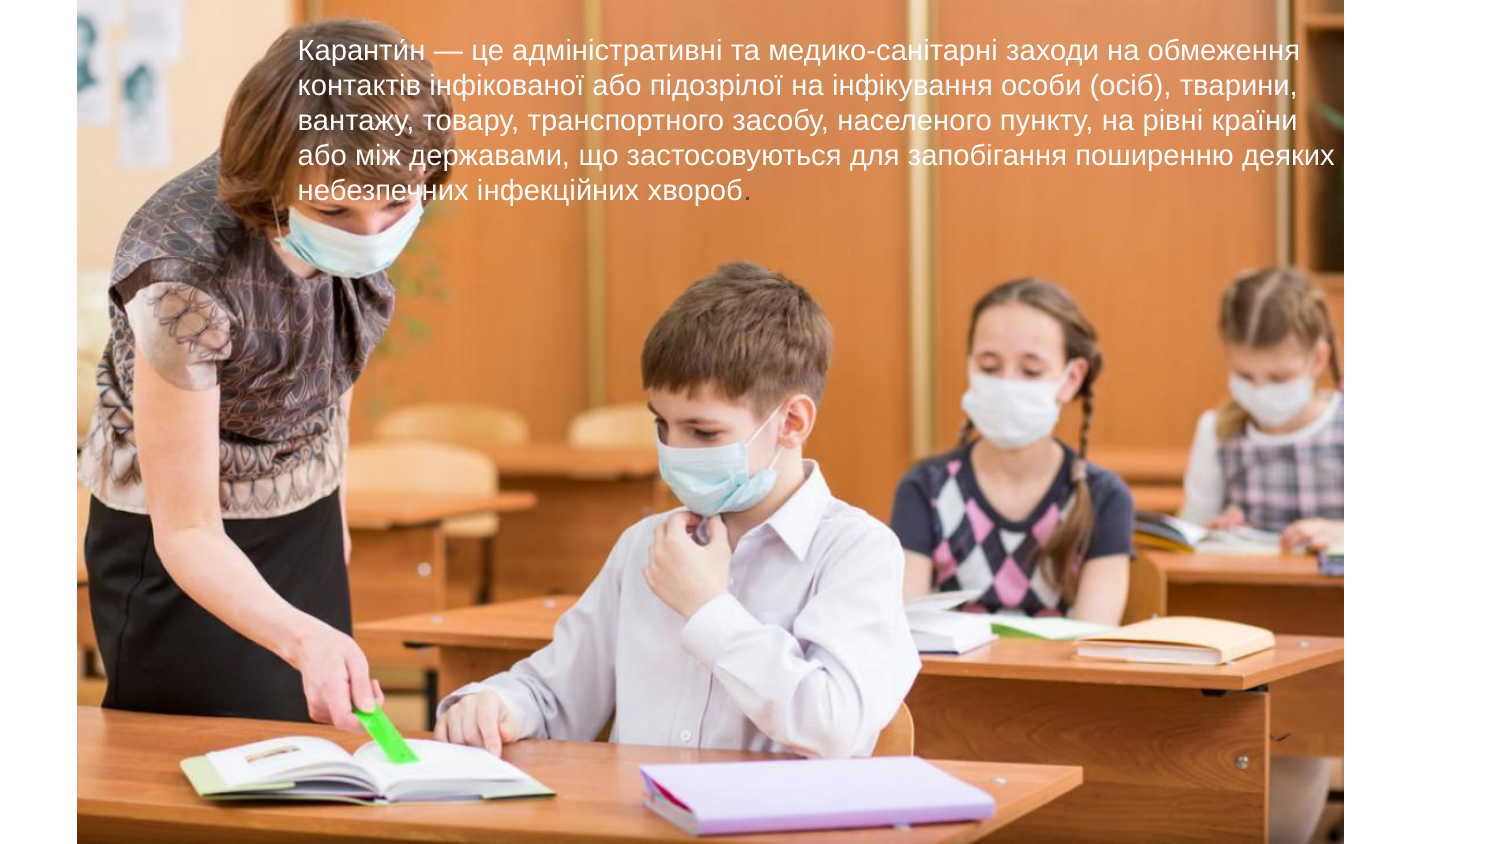

Каранти́н — це адміністративні та медико-санітарні заходи на обмеження контактів інфікованої або підозрілої на інфікування особи (осіб), тварини, вантажу, товару, транспортного засобу, населеного пункту, на рівні країни або між державами, що застосовуються для запобігання поширенню деяких небезпечних інфекційних хвороб.